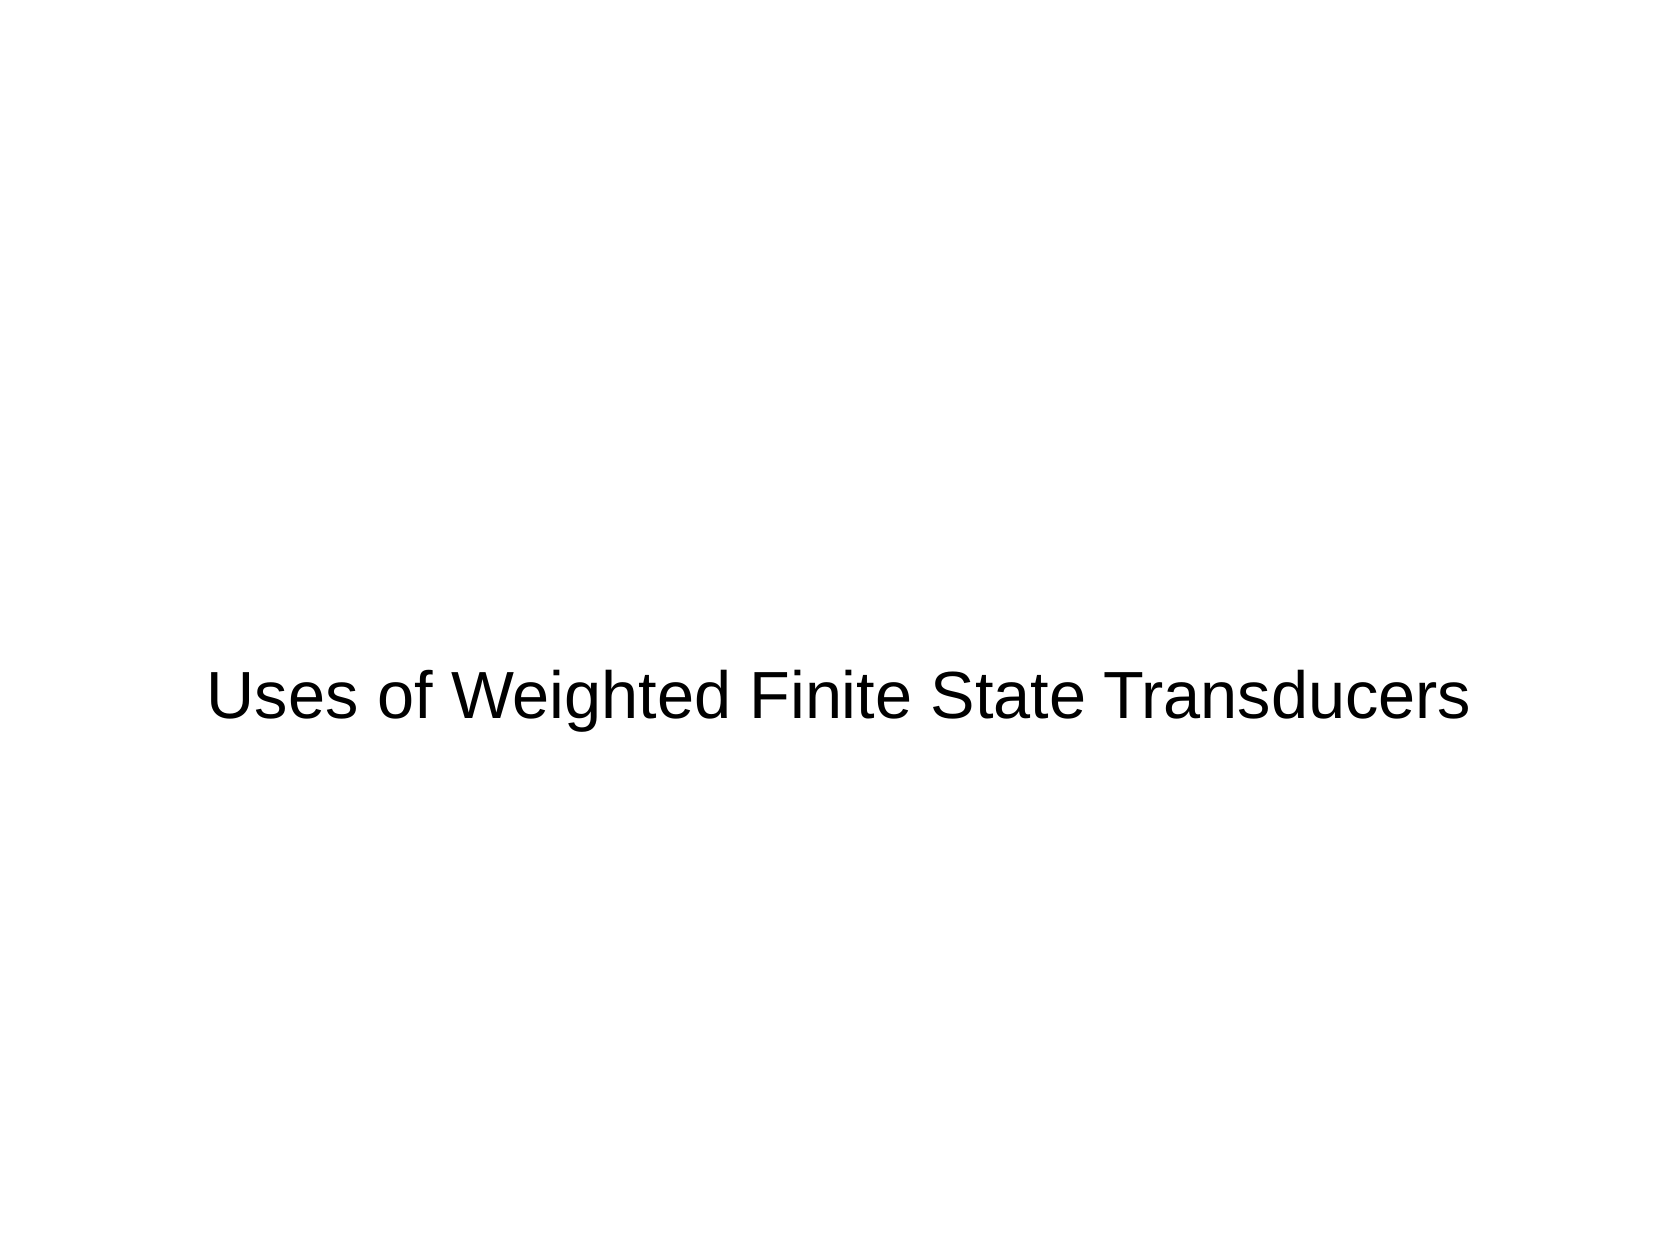

#
Uses of Weighted Finite State Transducers